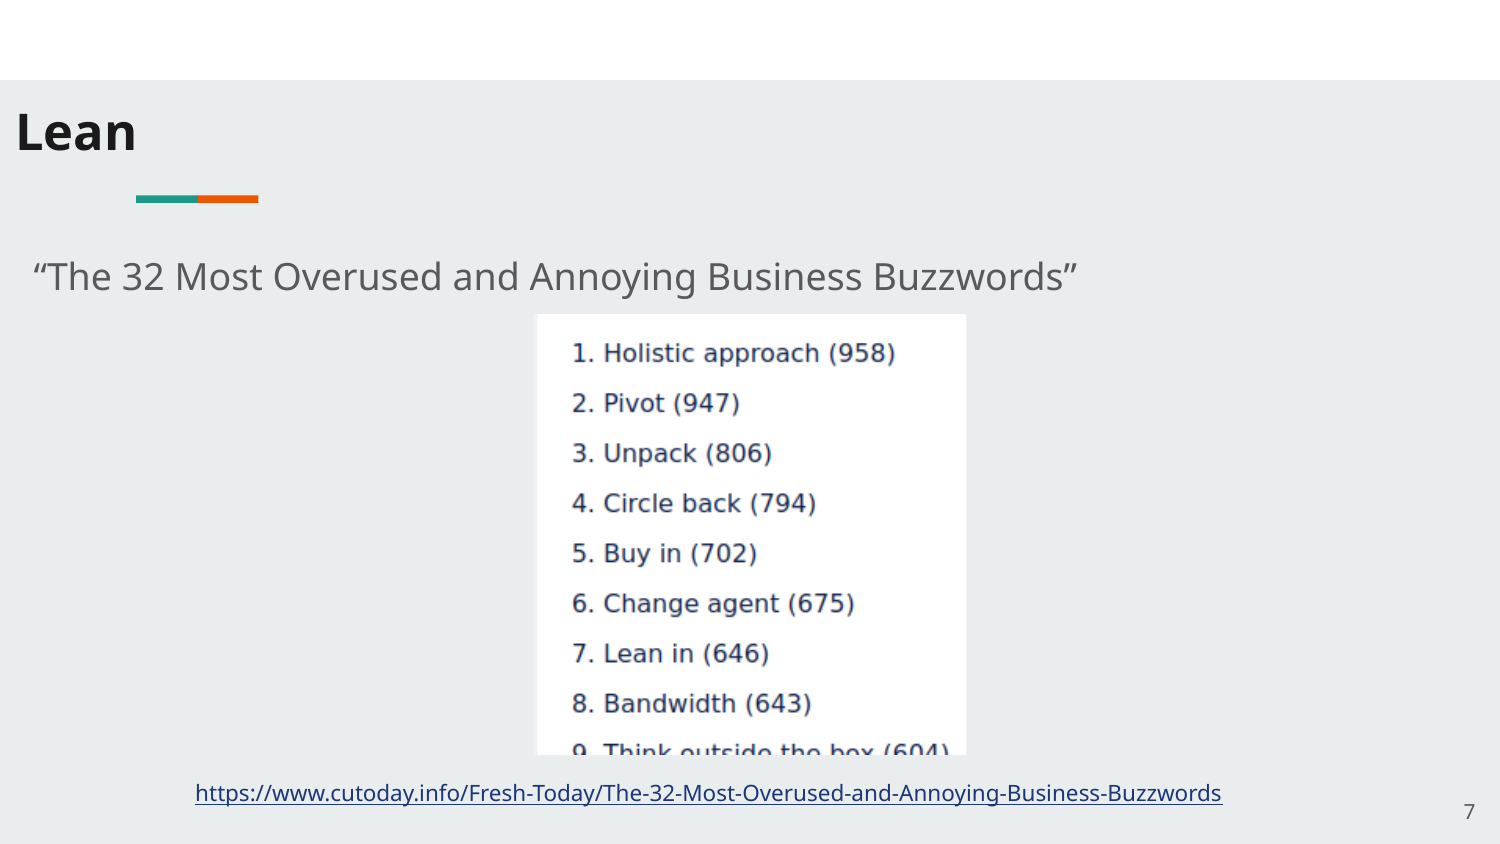

# Lean
“The 32 Most Overused and Annoying Business Buzzwords”
https://www.cutoday.info/Fresh-Today/The-32-Most-Overused-and-Annoying-Business-Buzzwords